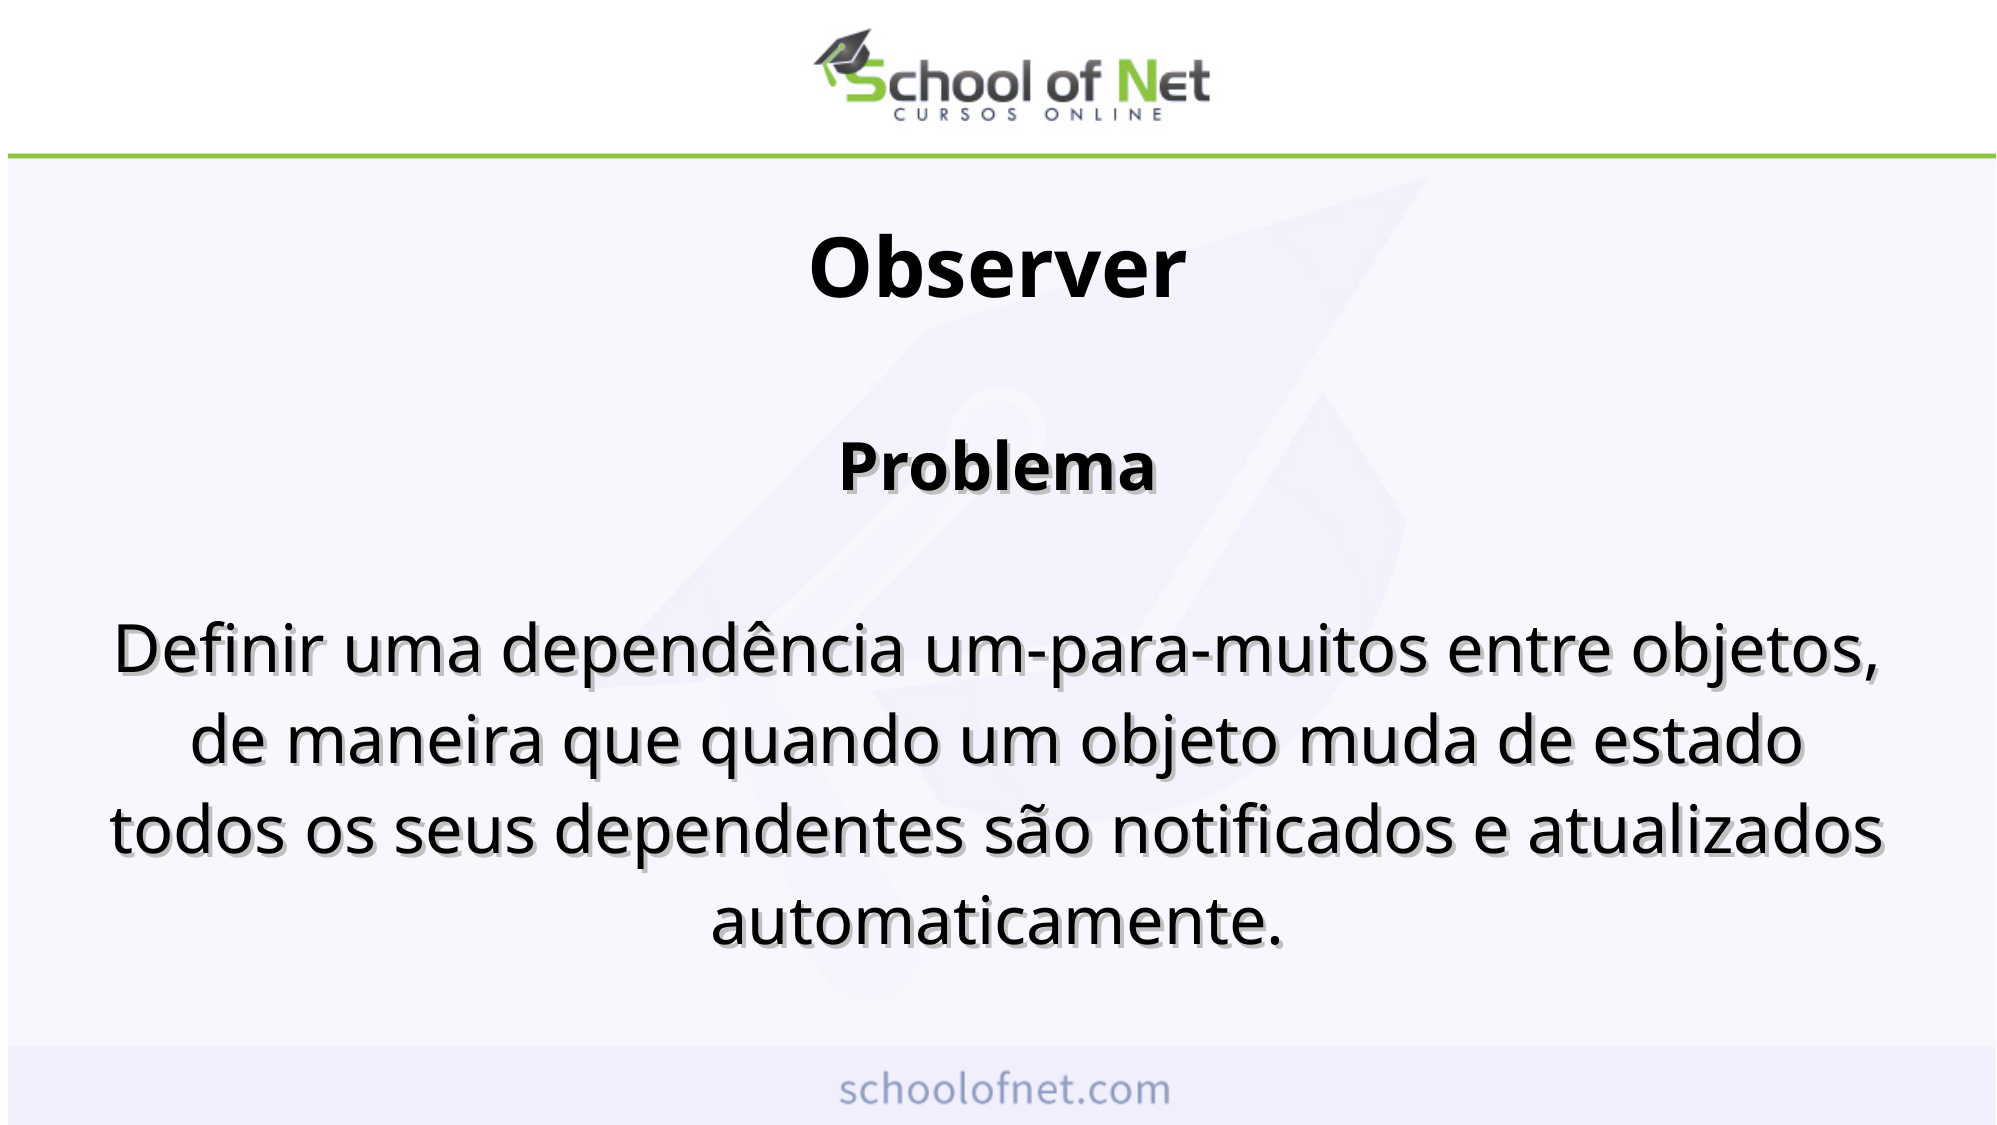

# Observer
Problema
Definir uma dependência um-para-muitos entre objetos, de maneira que quando um objeto muda de estado todos os seus dependentes são notificados e atualizados automaticamente.